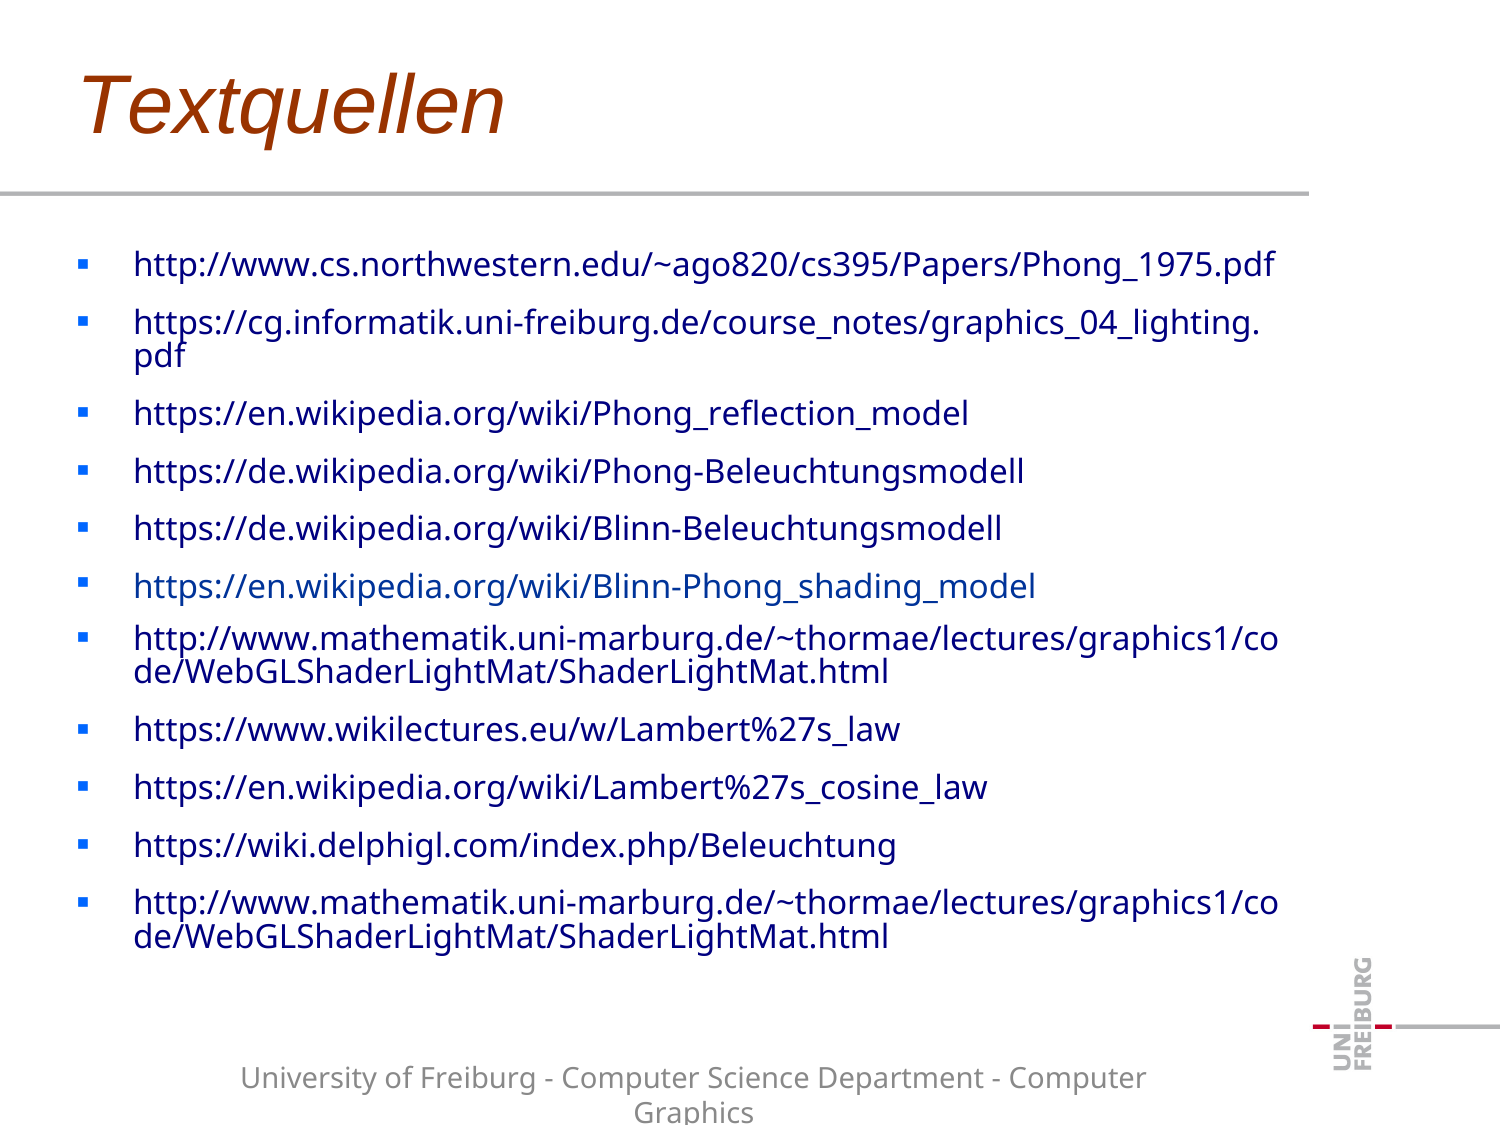

# Textquellen
http://www.cs.northwestern.edu/~ago820/cs395/Papers/Phong_1975.pdf
https://cg.informatik.uni-freiburg.de/course_notes/graphics_04_lighting.pdf
https://en.wikipedia.org/wiki/Phong_reflection_model
https://de.wikipedia.org/wiki/Phong-Beleuchtungsmodell
https://de.wikipedia.org/wiki/Blinn-Beleuchtungsmodell
https://en.wikipedia.org/wiki/Blinn-Phong_shading_model
http://www.mathematik.uni-marburg.de/~thormae/lectures/graphics1/code/WebGLShaderLightMat/ShaderLightMat.html
https://www.wikilectures.eu/w/Lambert%27s_law
https://en.wikipedia.org/wiki/Lambert%27s_cosine_law
https://wiki.delphigl.com/index.php/Beleuchtung
http://www.mathematik.uni-marburg.de/~thormae/lectures/graphics1/code/WebGLShaderLightMat/ShaderLightMat.html
19